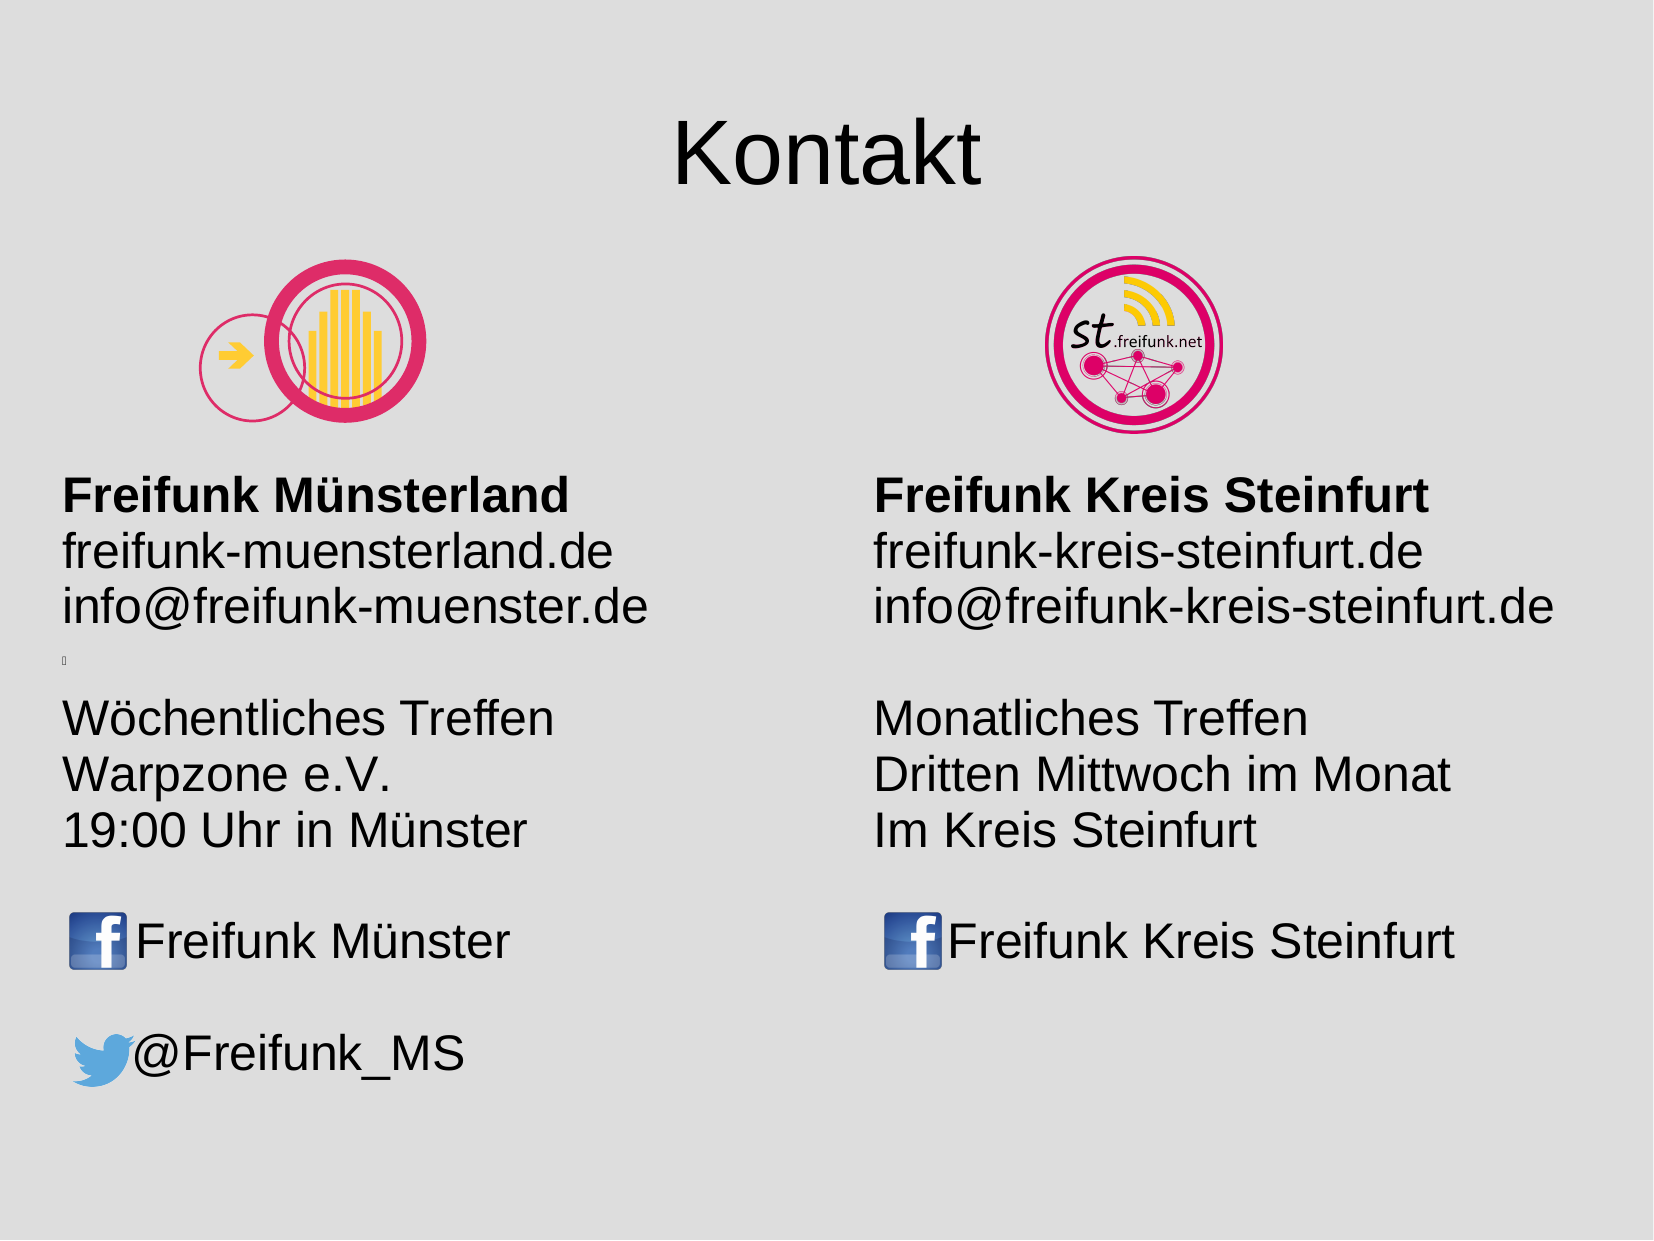

# Kontakt
Freifunk Münsterland					Freifunk Kreis Steinfurt
freifunk-muensterland.de				freifunk-kreis-steinfurt.de
info@freifunk-muenster.de				info@freifunk-kreis-steinfurt.de
Wöchentliches Treffen					Monatliches Treffen
Warpzone e.V.							Dritten Mittwoch im Monat
19:00 Uhr in Münster					Im Kreis Steinfurt
	Freifunk Münster						Freifunk Kreis Steinfurt
 @Freifunk_MS